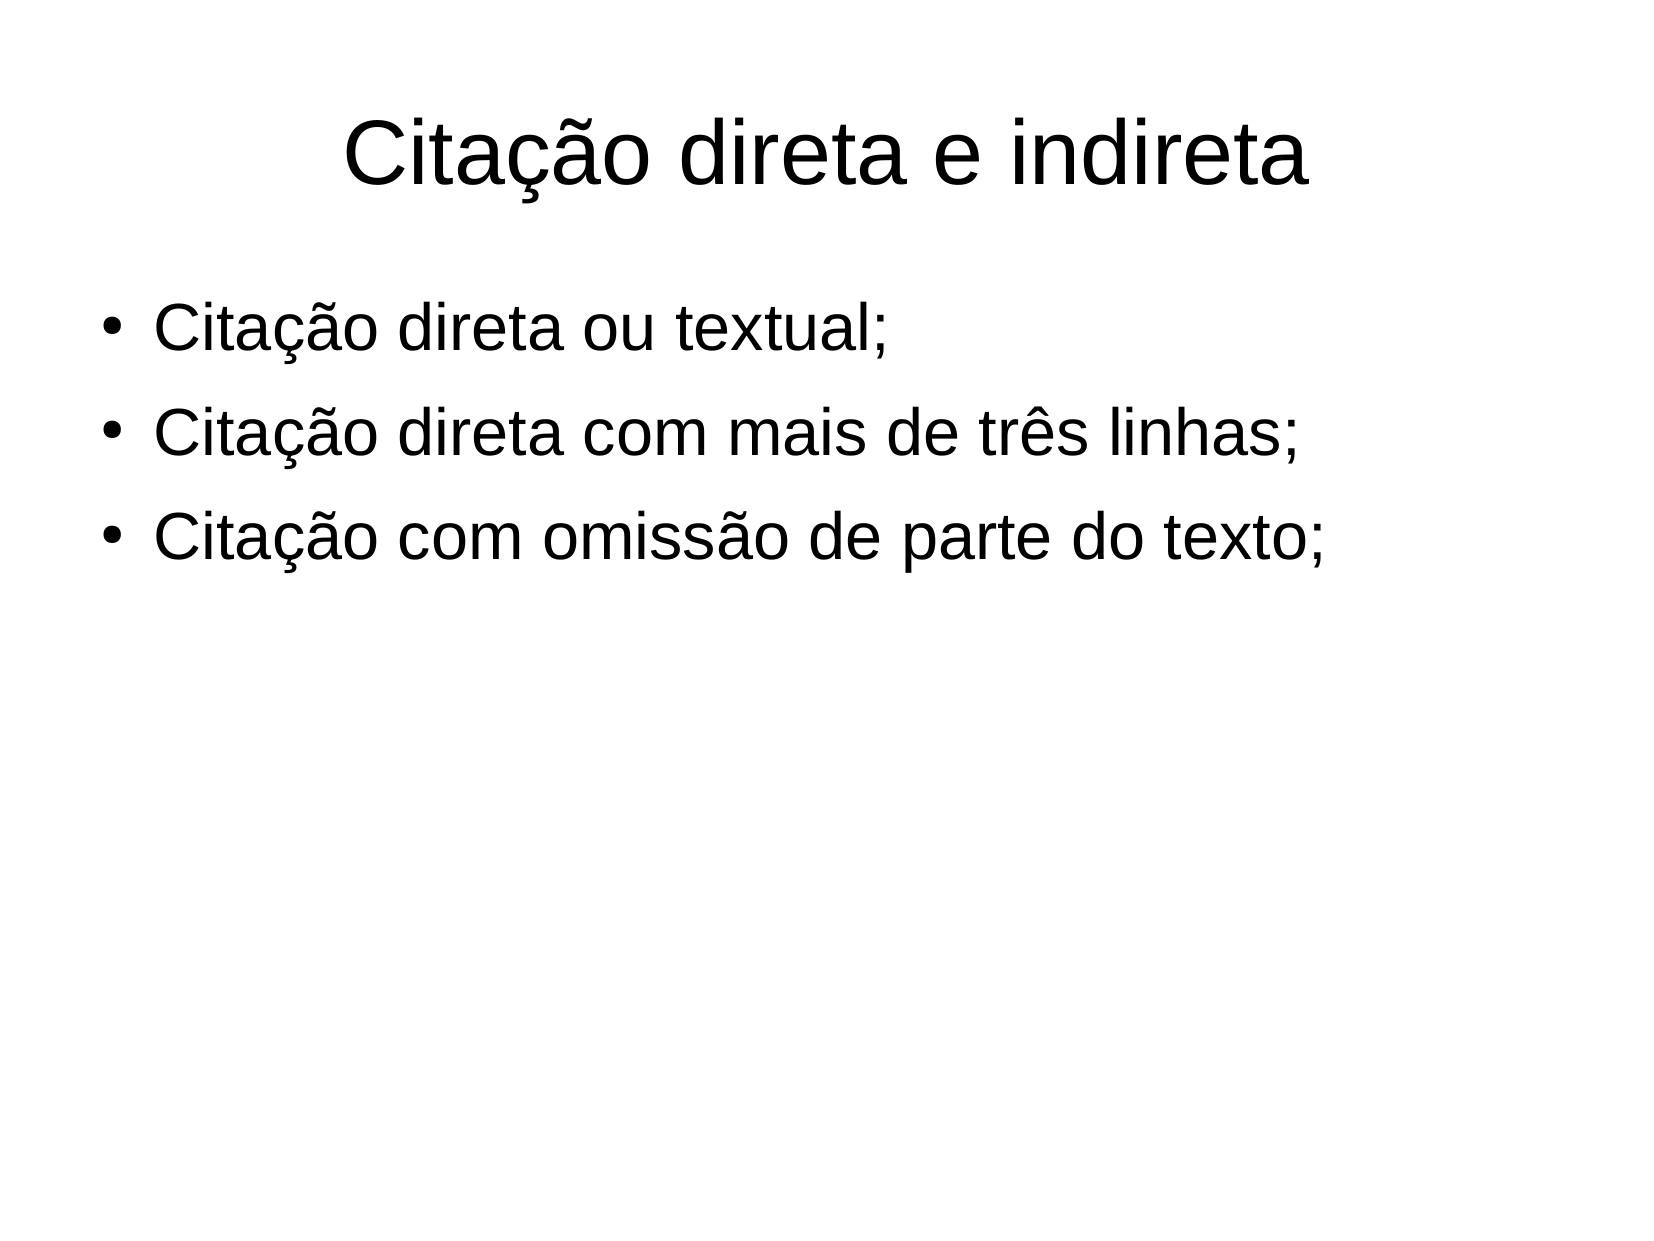

# Citação direta e indireta
Citação direta ou textual;
Citação direta com mais de três linhas;
Citação com omissão de parte do texto;